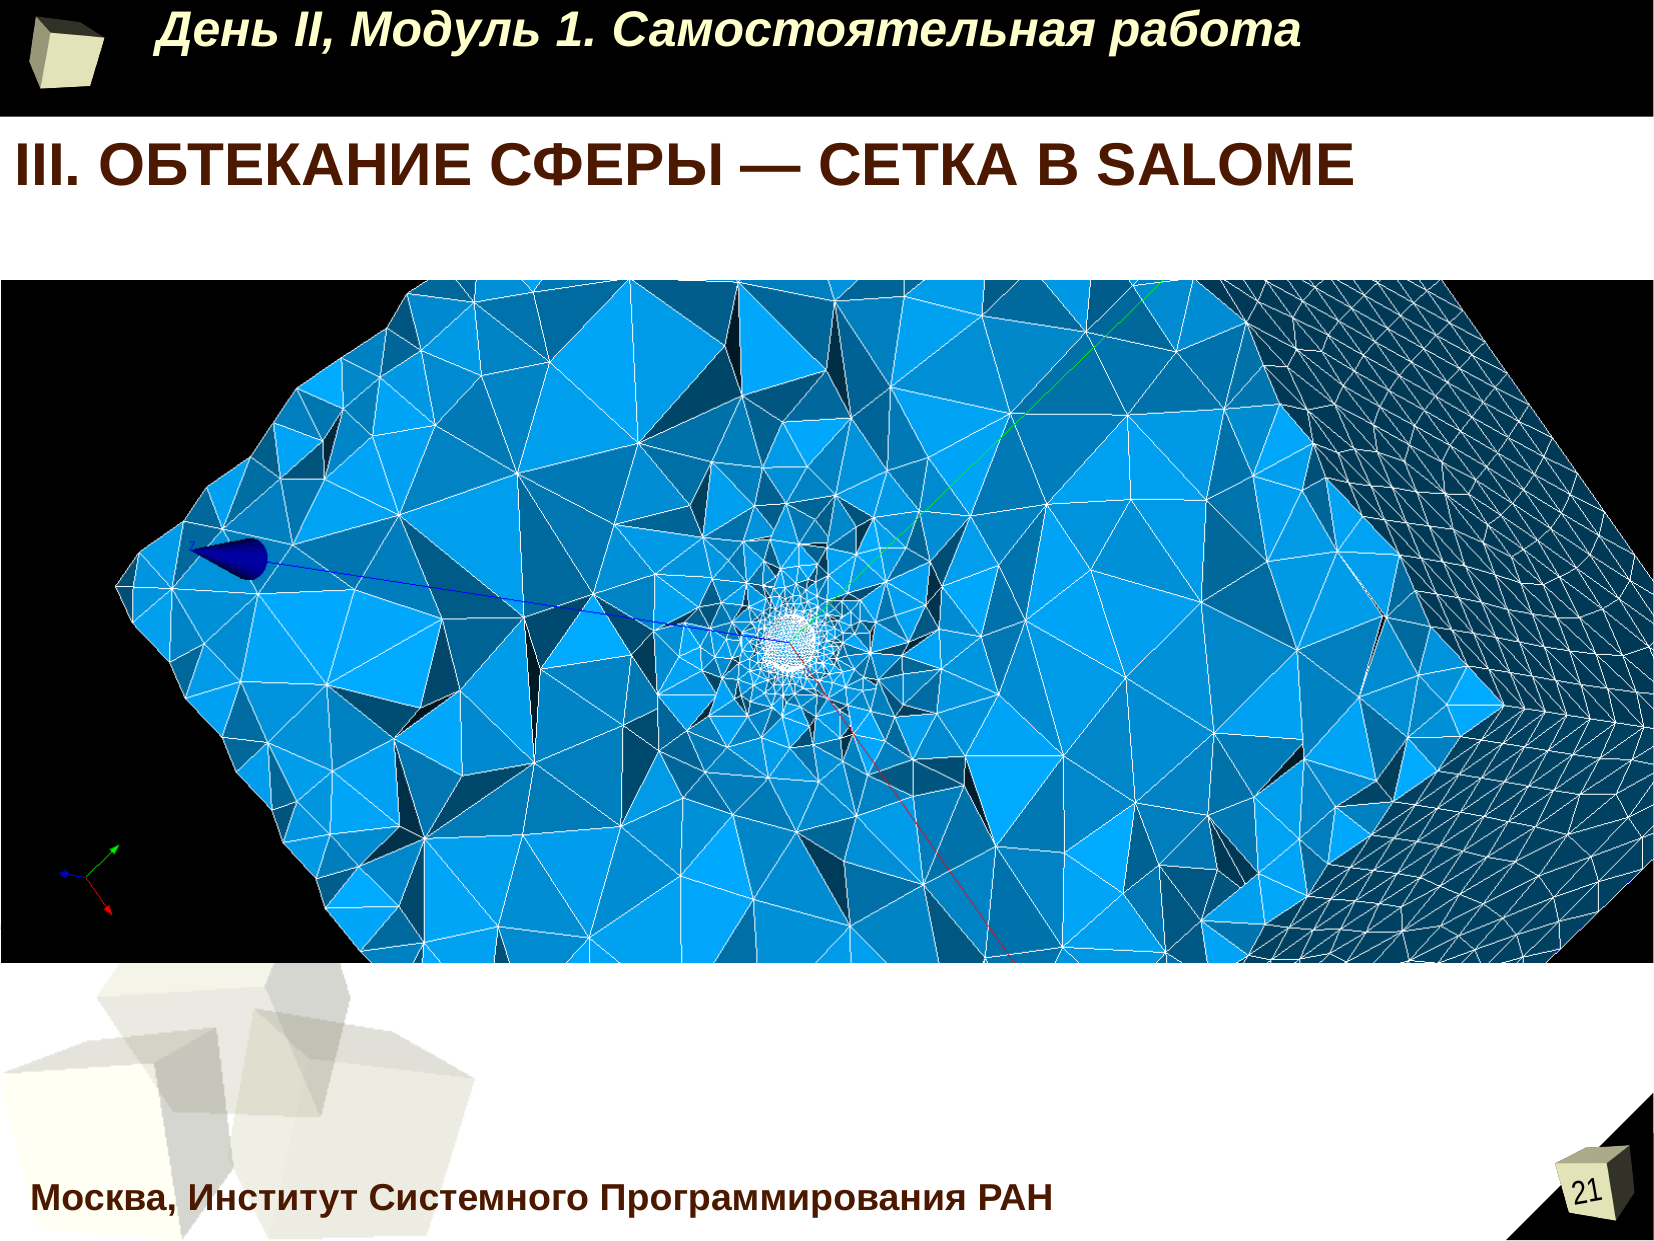

III. ОБТЕКАНИЕ СФЕРЫ — СЕТКА В SALOME